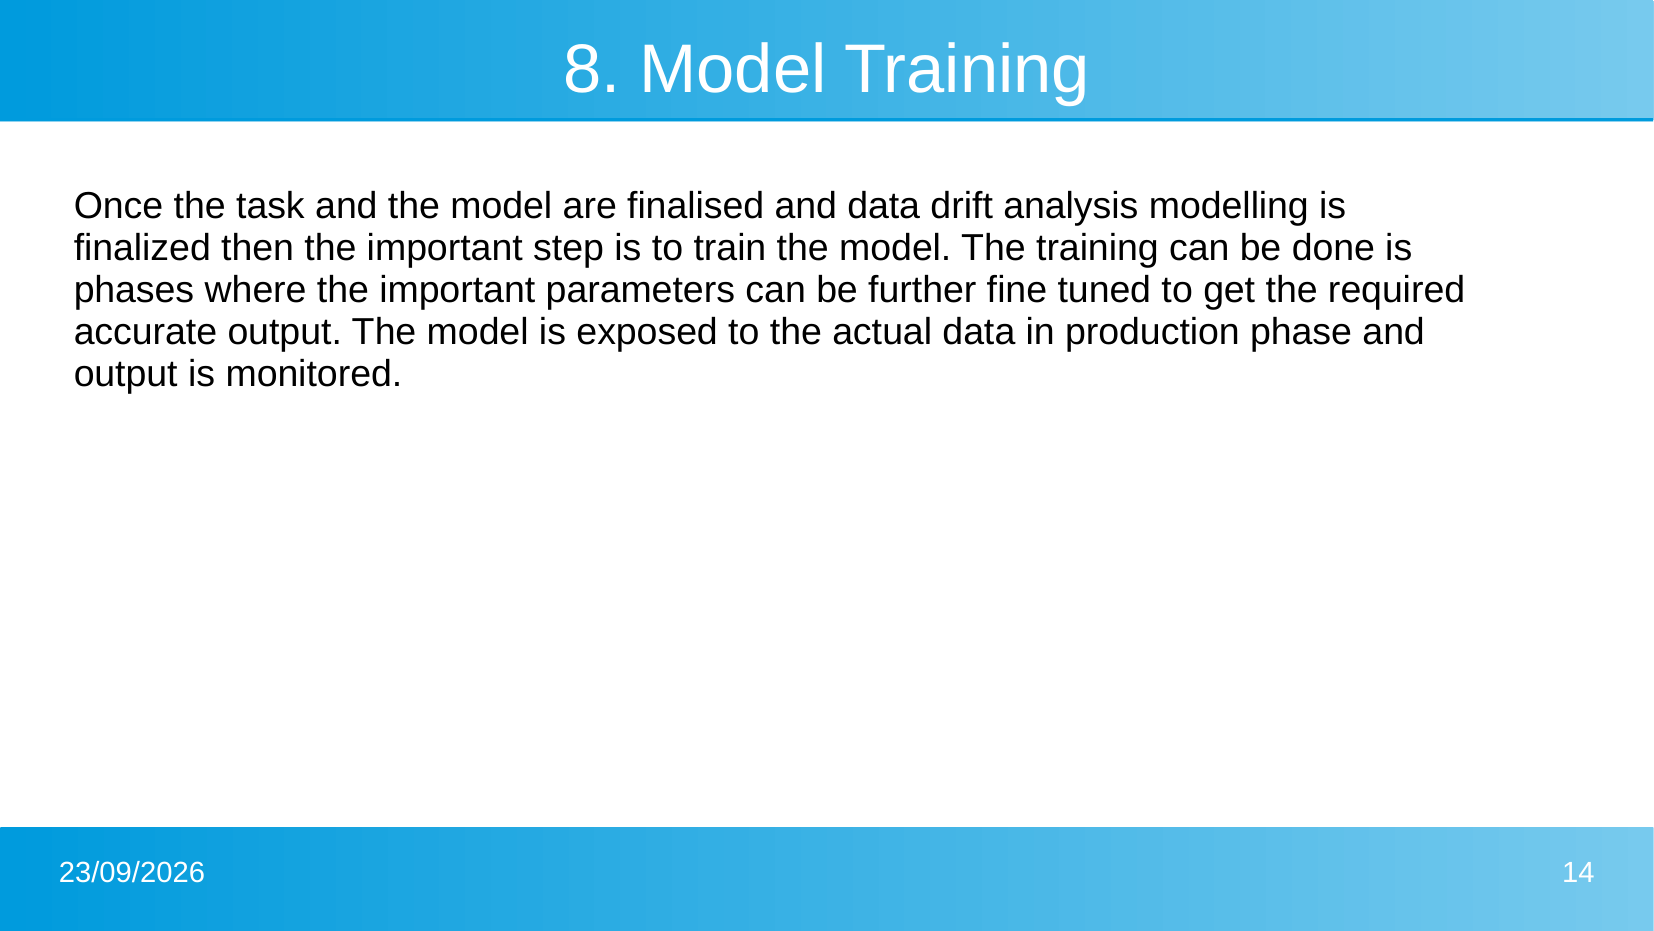

# 8. Model Training
Once the task and the model are finalised and data drift analysis modelling is finalized then the important step is to train the model. The training can be done is phases where the important parameters can be further fine tuned to get the required accurate output. The model is exposed to the actual data in production phase and output is monitored.
14